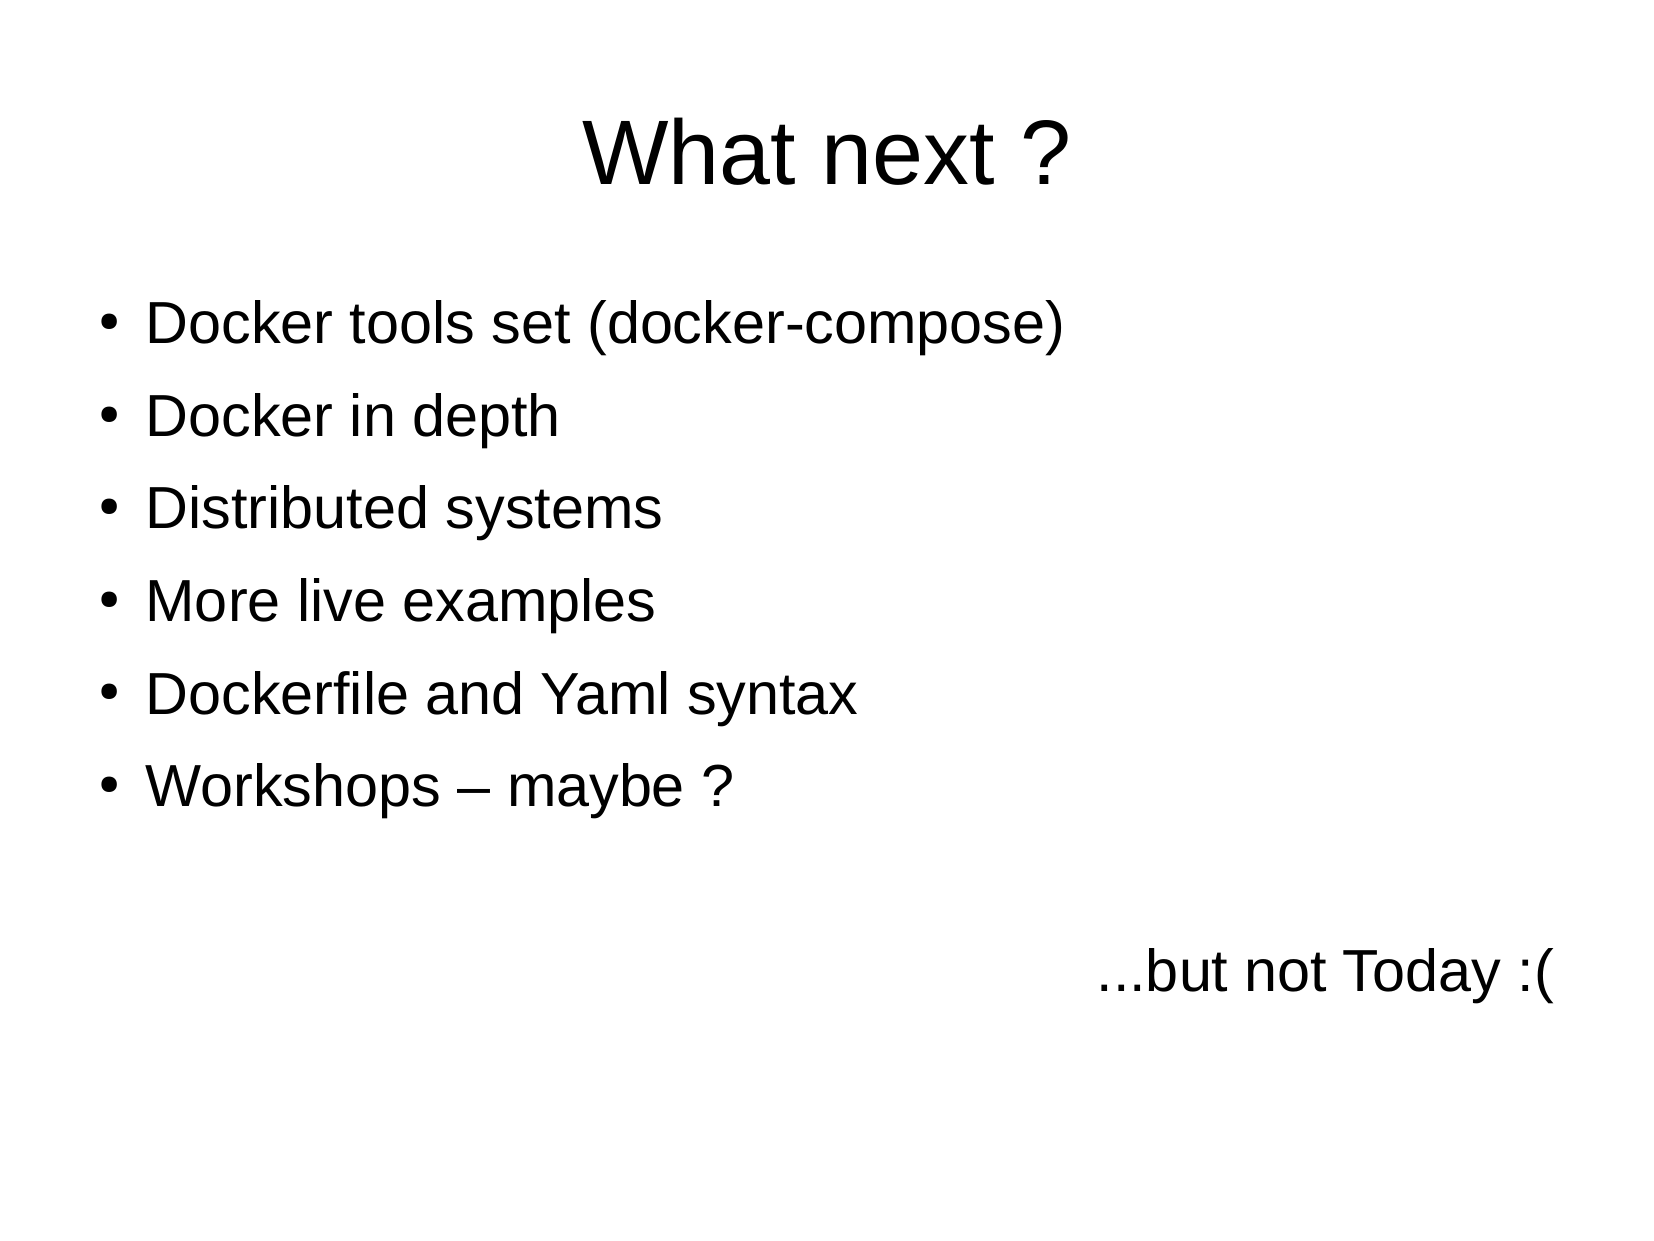

# What next ?
Docker tools set (docker-compose)
Docker in depth
Distributed systems
More live examples
Dockerfile and Yaml syntax
Workshops – maybe ?
...but not Today :(